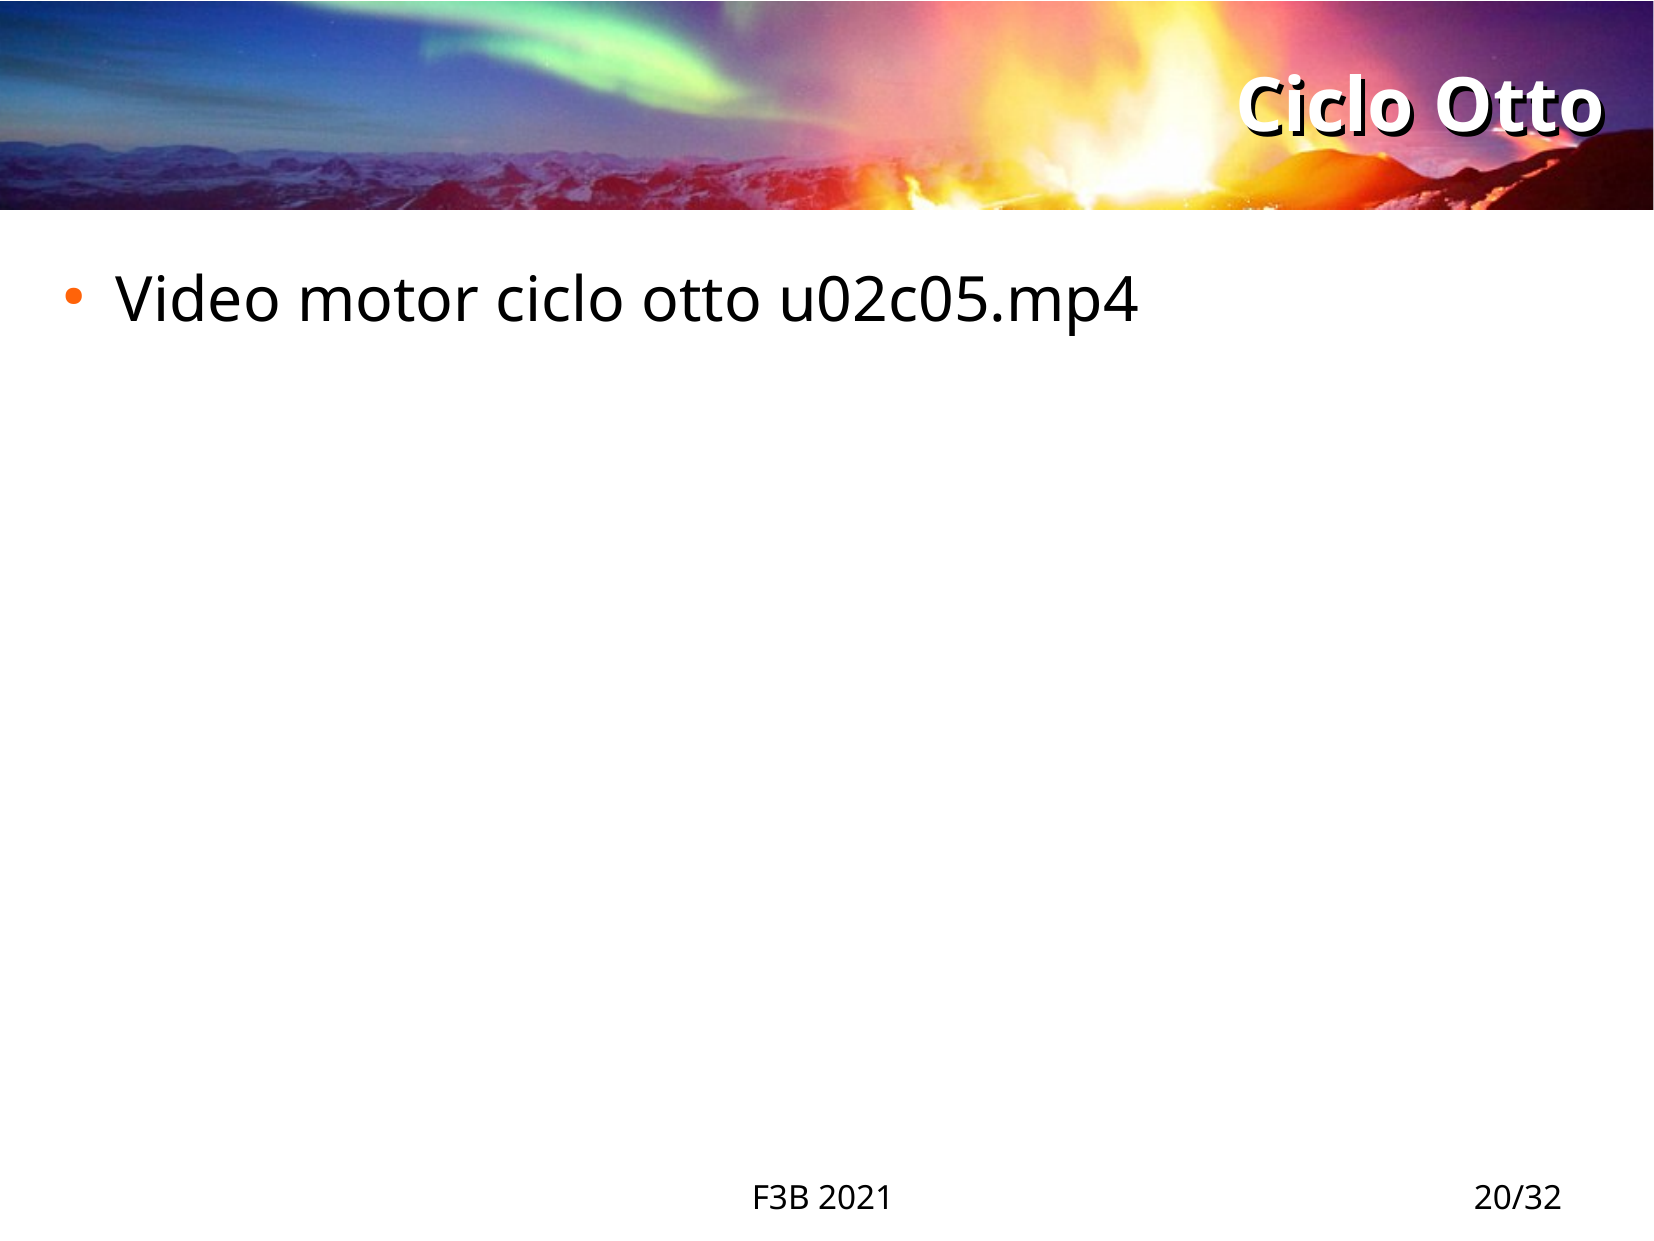

# Ciclo Otto
Video motor ciclo otto u02c05.mp4
F3B 2021
20